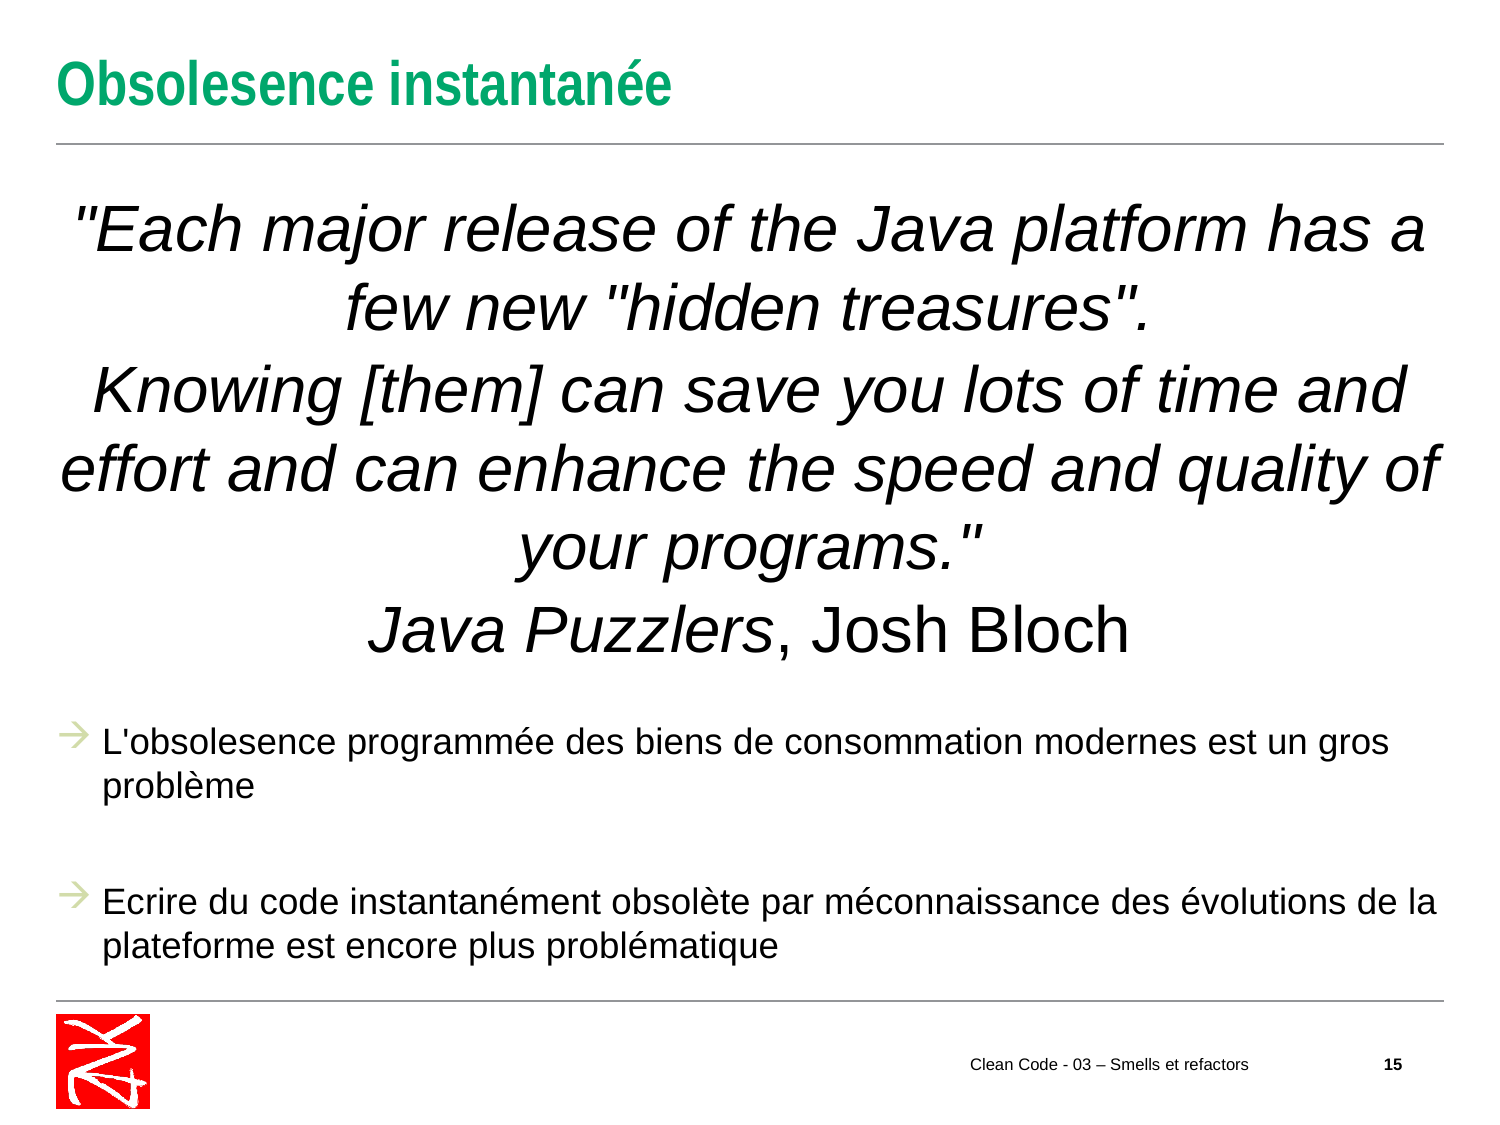

# Obsolesence instantanée
"Each major release of the Java platform has a few new "hidden treasures".
Knowing [them] can save you lots of time and effort and can enhance the speed and quality of your programs."
Java Puzzlers, Josh Bloch
L'obsolesence programmée des biens de consommation modernes est un gros problème
Ecrire du code instantanément obsolète par méconnaissance des évolutions de la plateforme est encore plus problématique
Clean Code - 03 – Smells et refactors